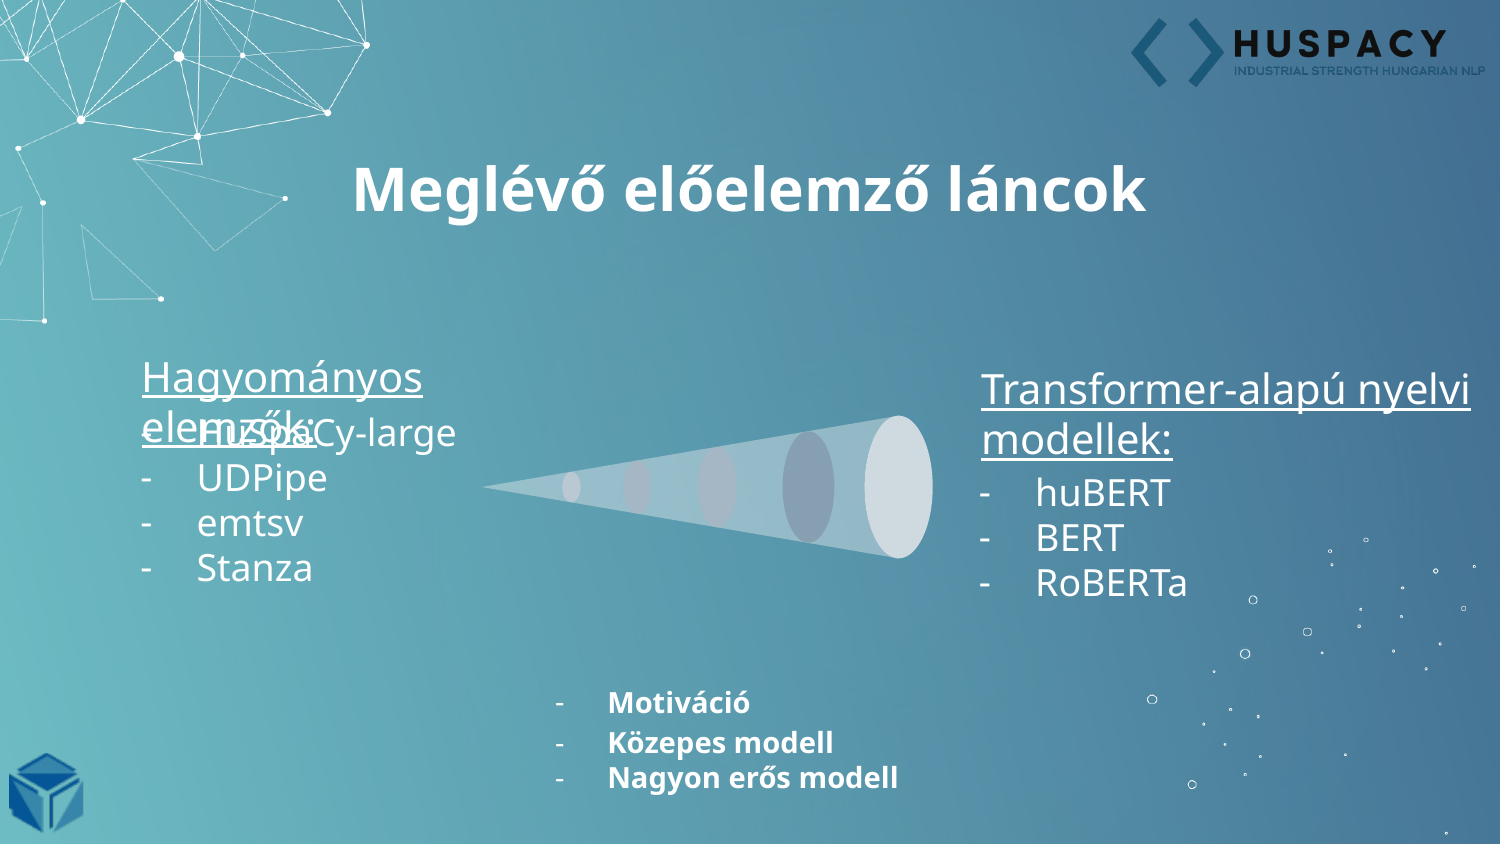

Meglévő előelemző láncok
Hagyományos elemzők:
Transformer-alapú nyelvi modellek:
HuSpaCy-large
UDPipe
emtsv
Stanza
huBERT
BERT
RoBERTa
Motiváció
Közepes modell
Nagyon erős modell